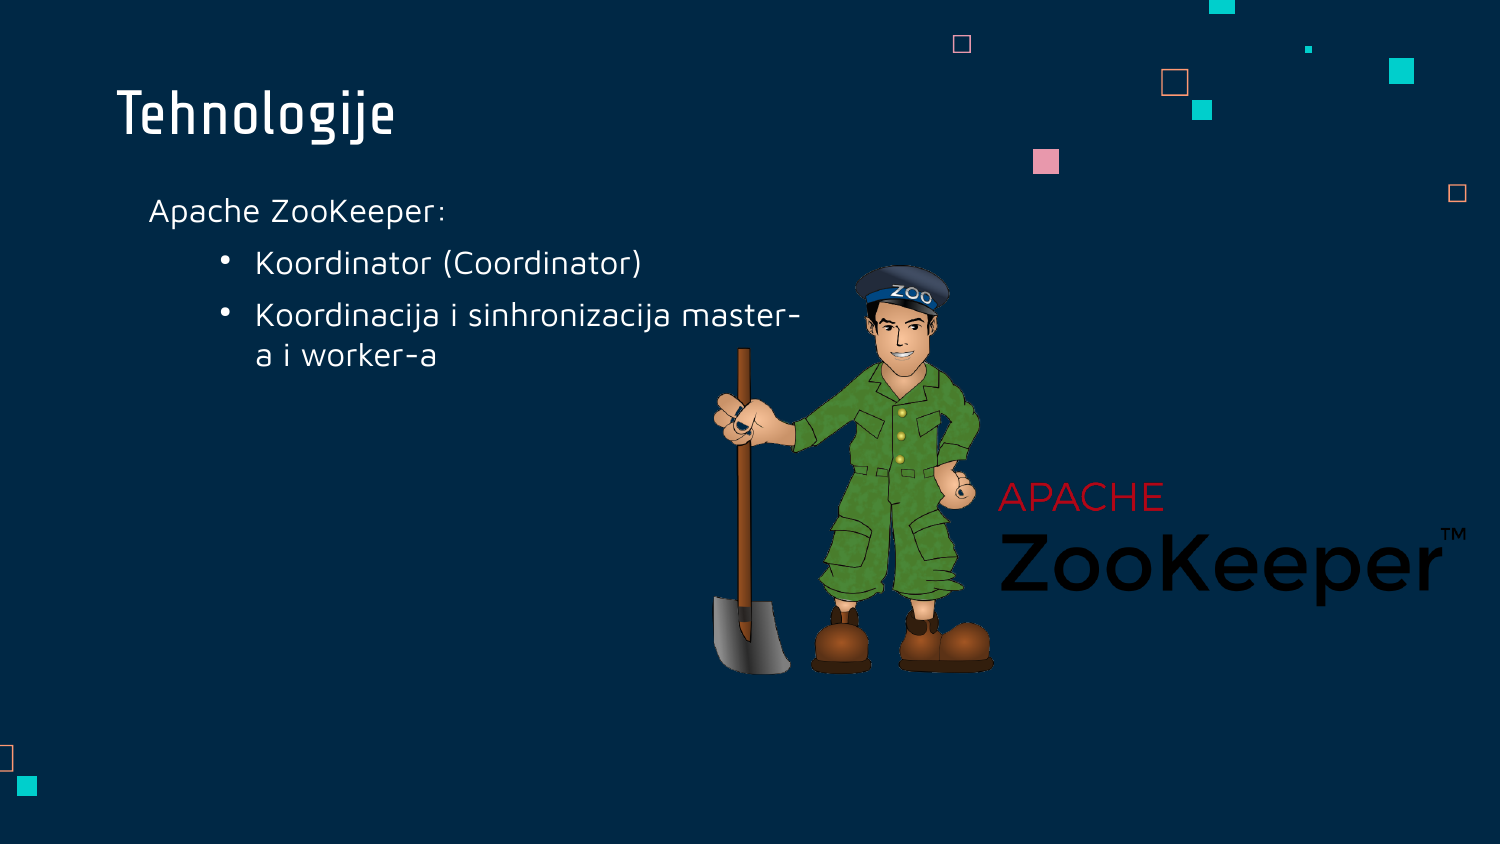

Tehnologije
# Apache ZooKeeper:
Koordinator (Coordinator)
Koordinacija i sinhronizacija master-a i worker-a